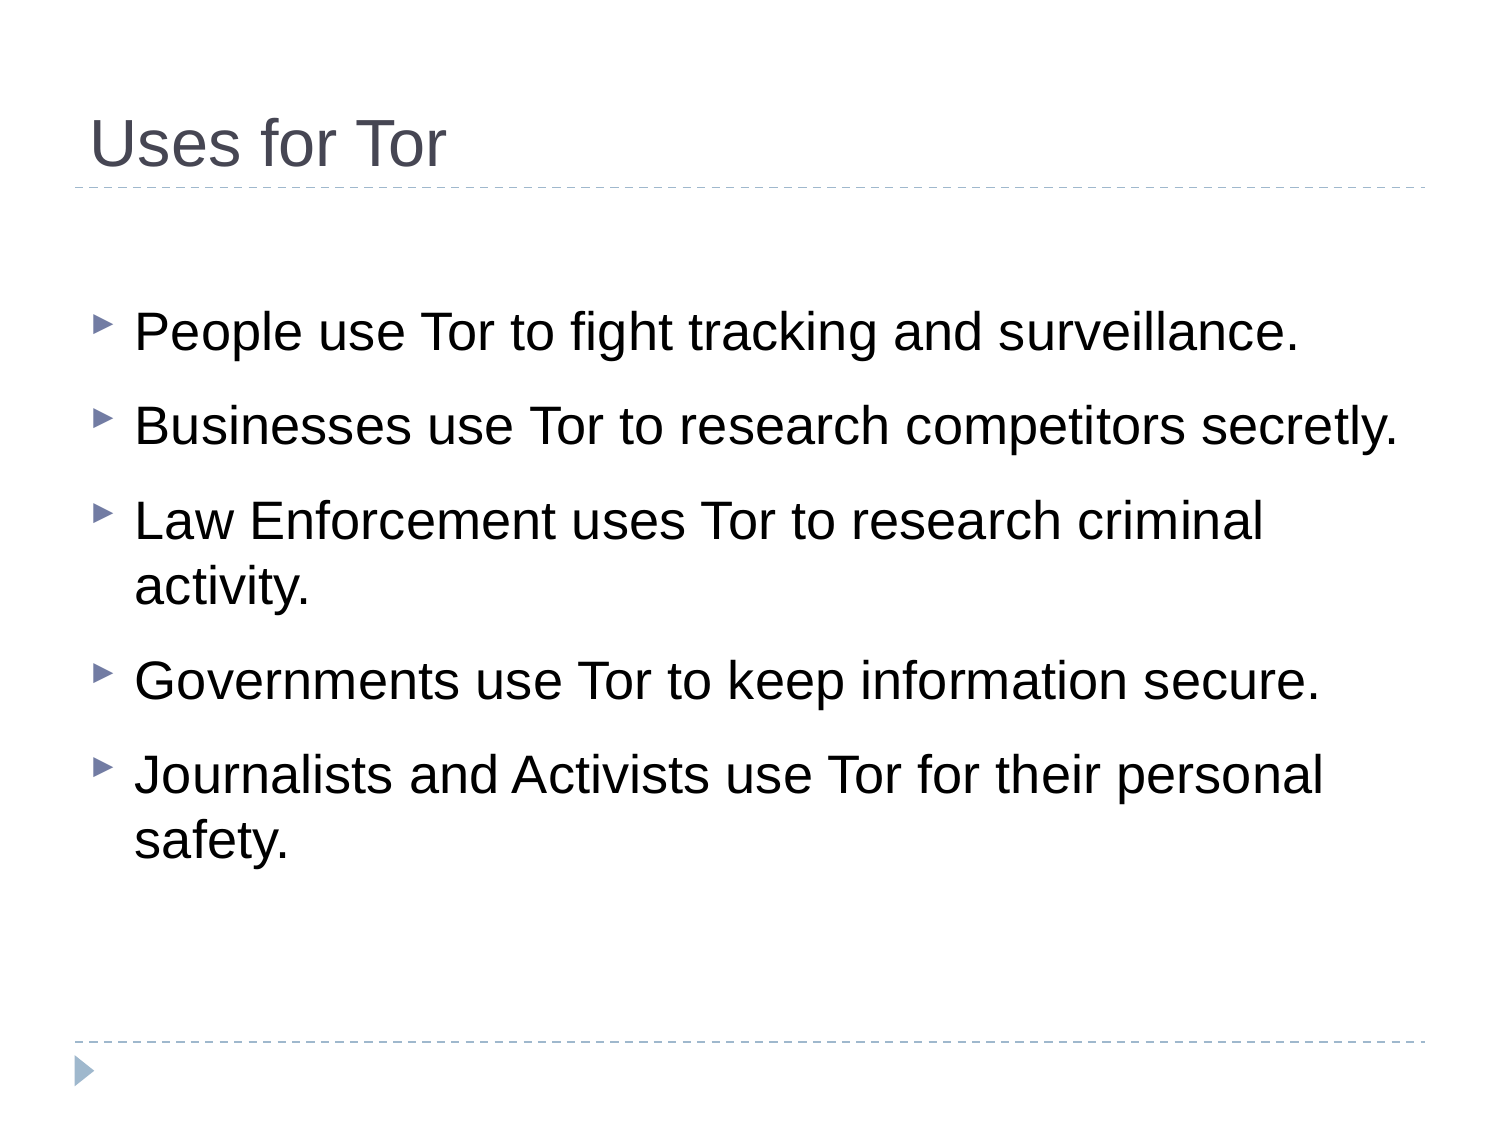

# Uses for Tor
People use Tor to fight tracking and surveillance.
Businesses use Tor to research competitors secretly.
Law Enforcement uses Tor to research criminal activity.
Governments use Tor to keep information secure.
Journalists and Activists use Tor for their personal safety.